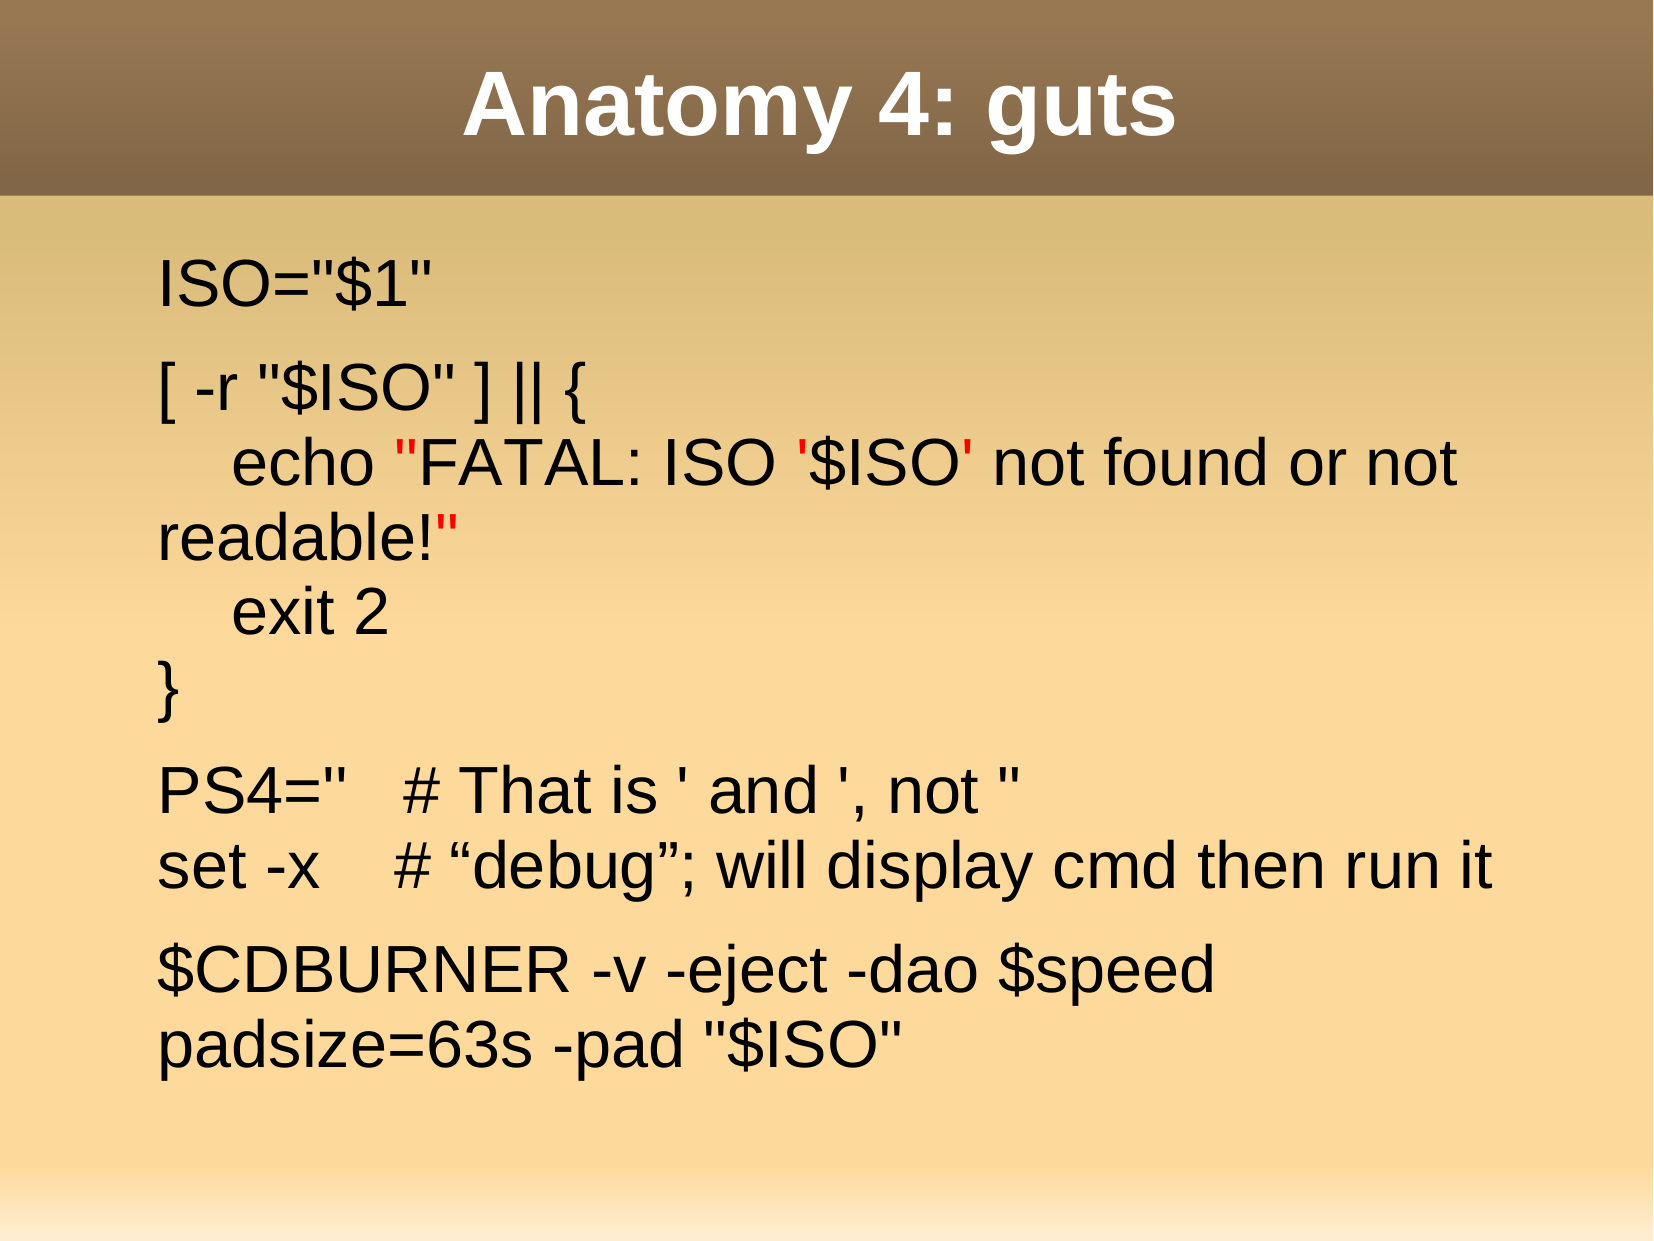

# Anatomy 4: guts
ISO="$1"
[ -r "$ISO" ] || {
 echo "FATAL: ISO '$ISO' not found or not readable!"
 exit 2
}
PS4='' # That is ' and ', not "
set -x # “debug”; will display cmd then run it
$CDBURNER -v -eject -dao $speed padsize=63s -pad "$ISO"